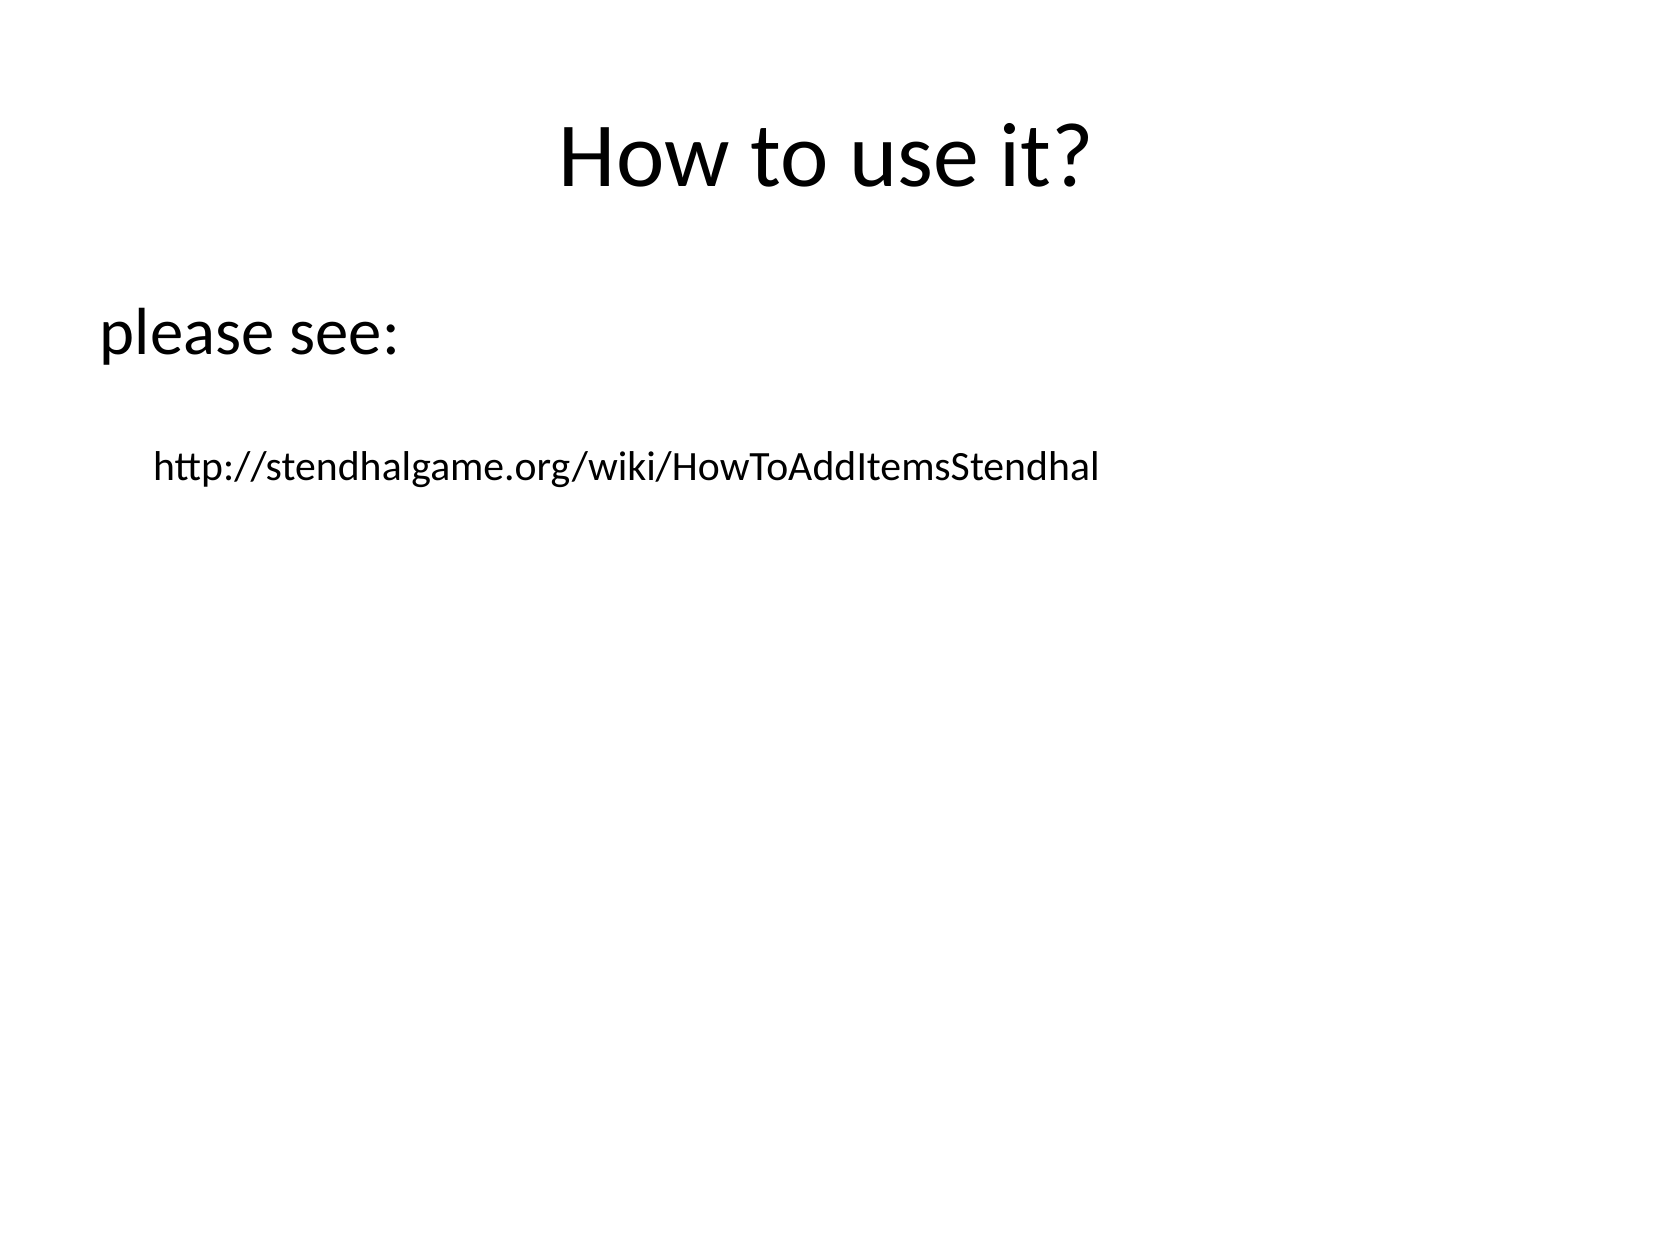

How to use it?
please see:
http://stendhalgame.org/wiki/HowToAddItemsStendhal